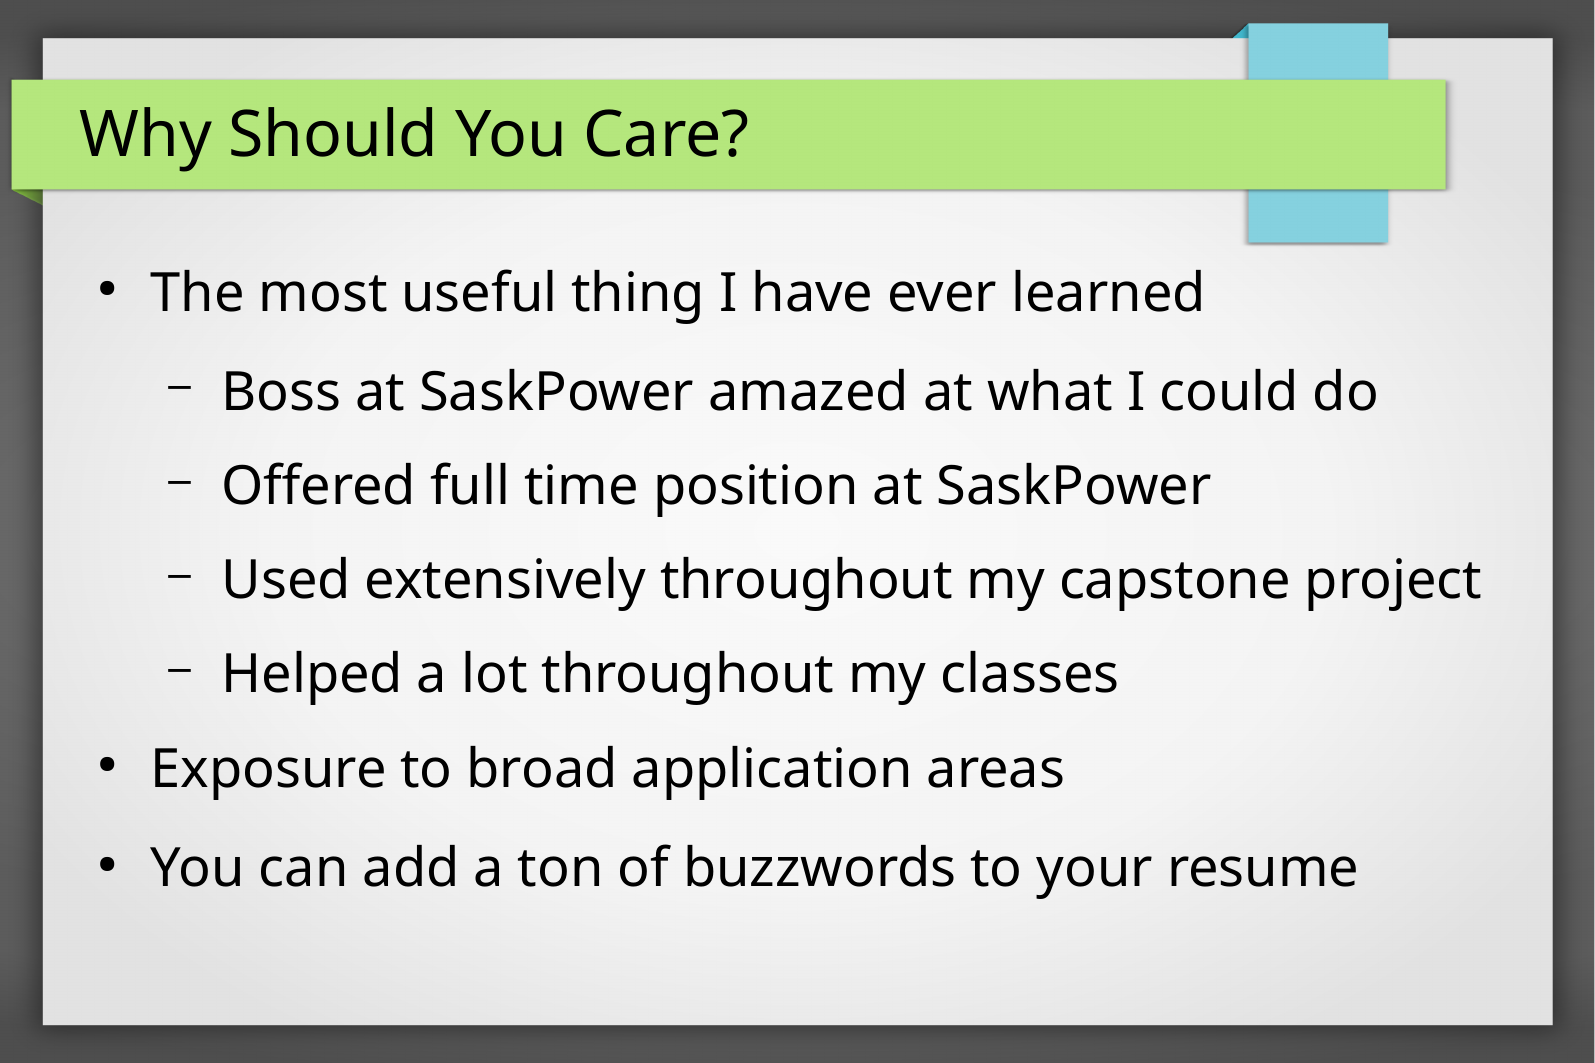

# Why Should You Care?
The most useful thing I have ever learned
Boss at SaskPower amazed at what I could do
Offered full time position at SaskPower
Used extensively throughout my capstone project
Helped a lot throughout my classes
Exposure to broad application areas
You can add a ton of buzzwords to your resume